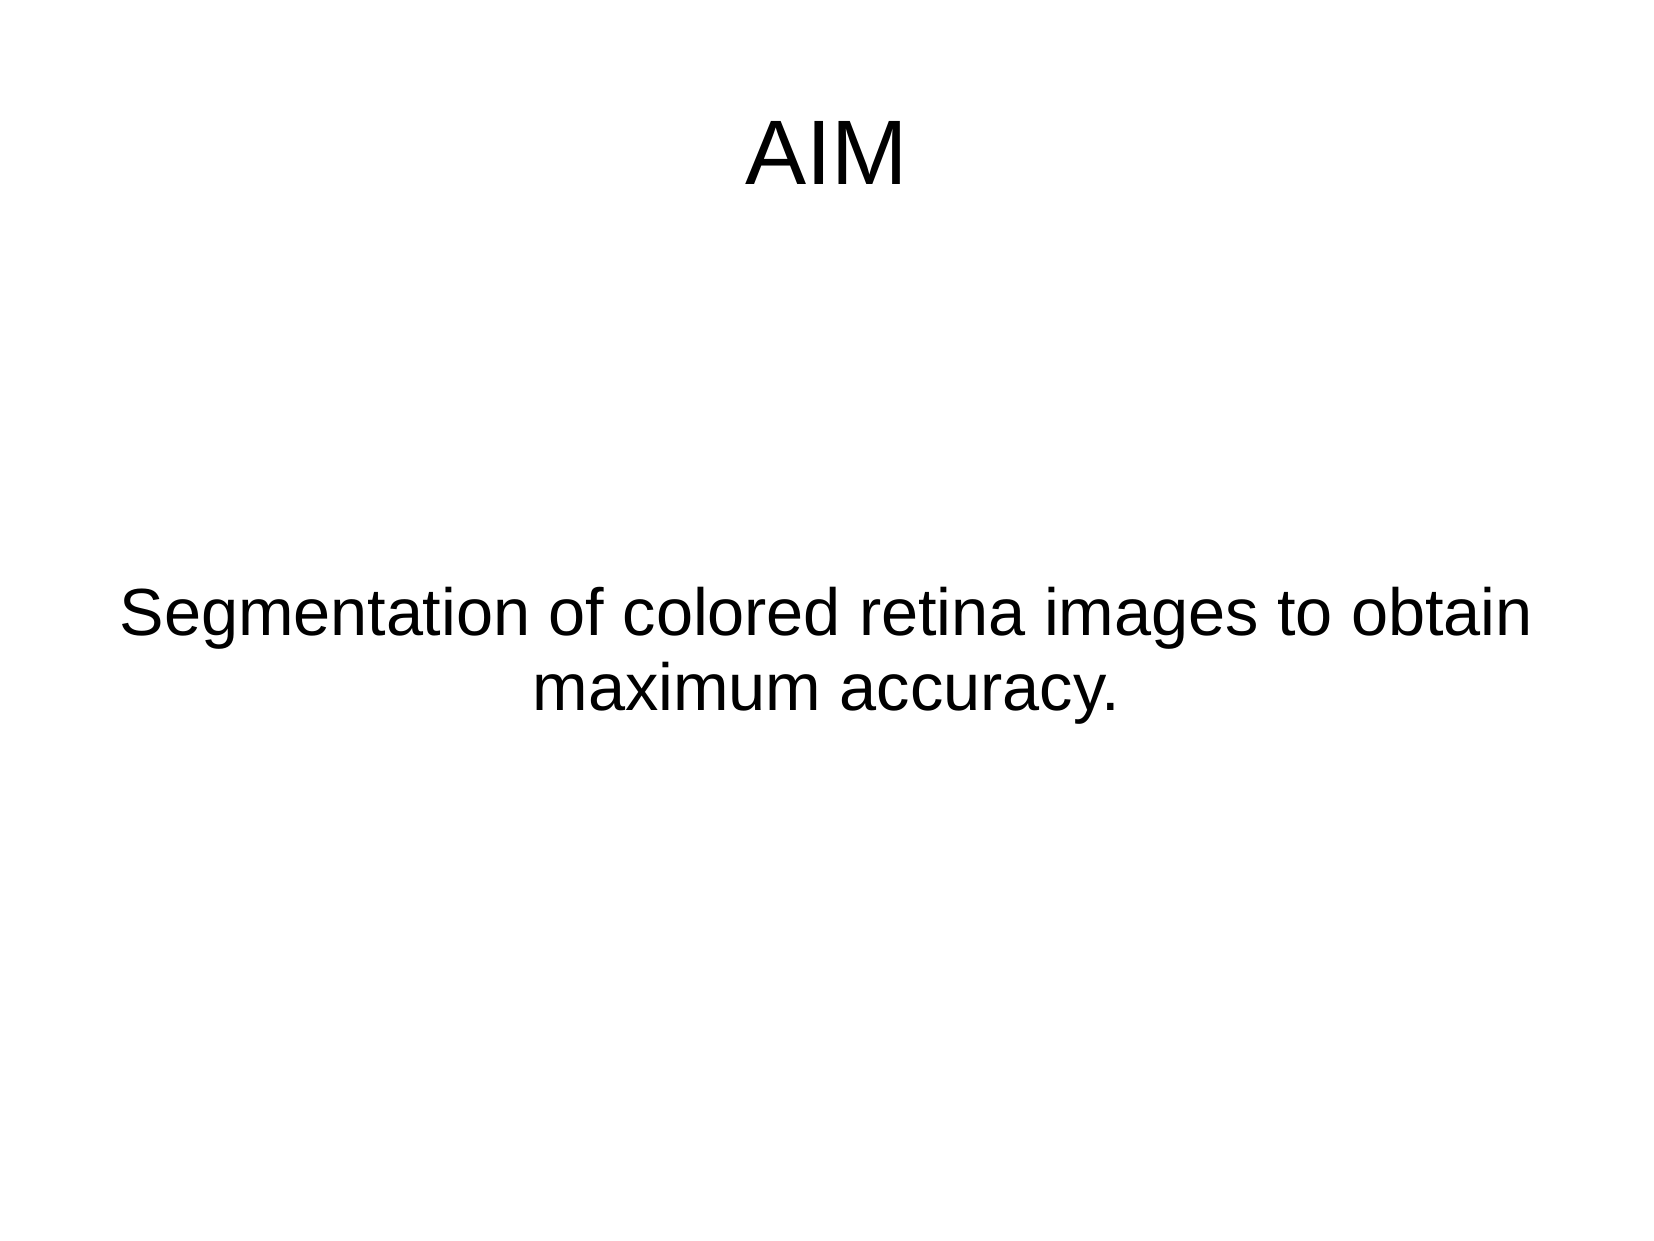

# AIM
Segmentation of colored retina images to obtain maximum accuracy.